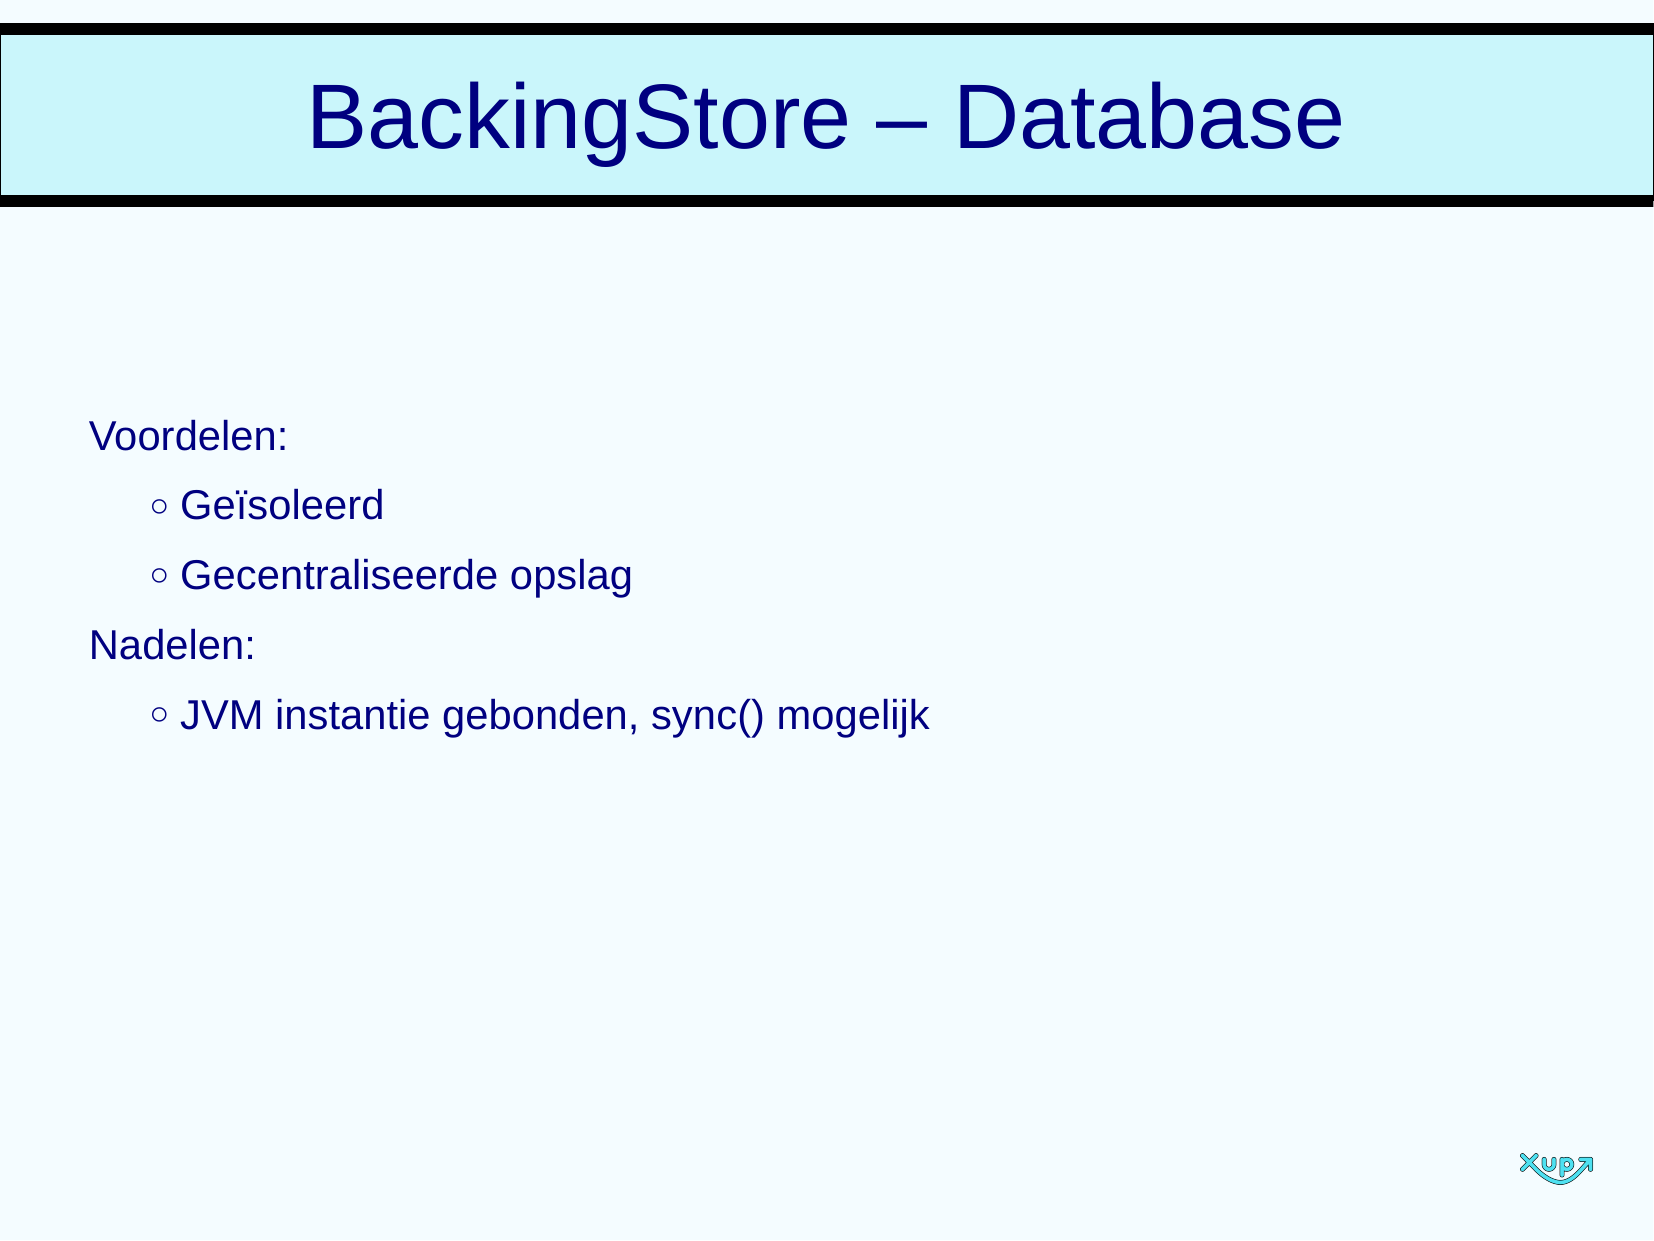

# BackingStore – Database
Voordelen:
Geïsoleerd
Gecentraliseerde opslag
Nadelen:
JVM instantie gebonden, sync() mogelijk